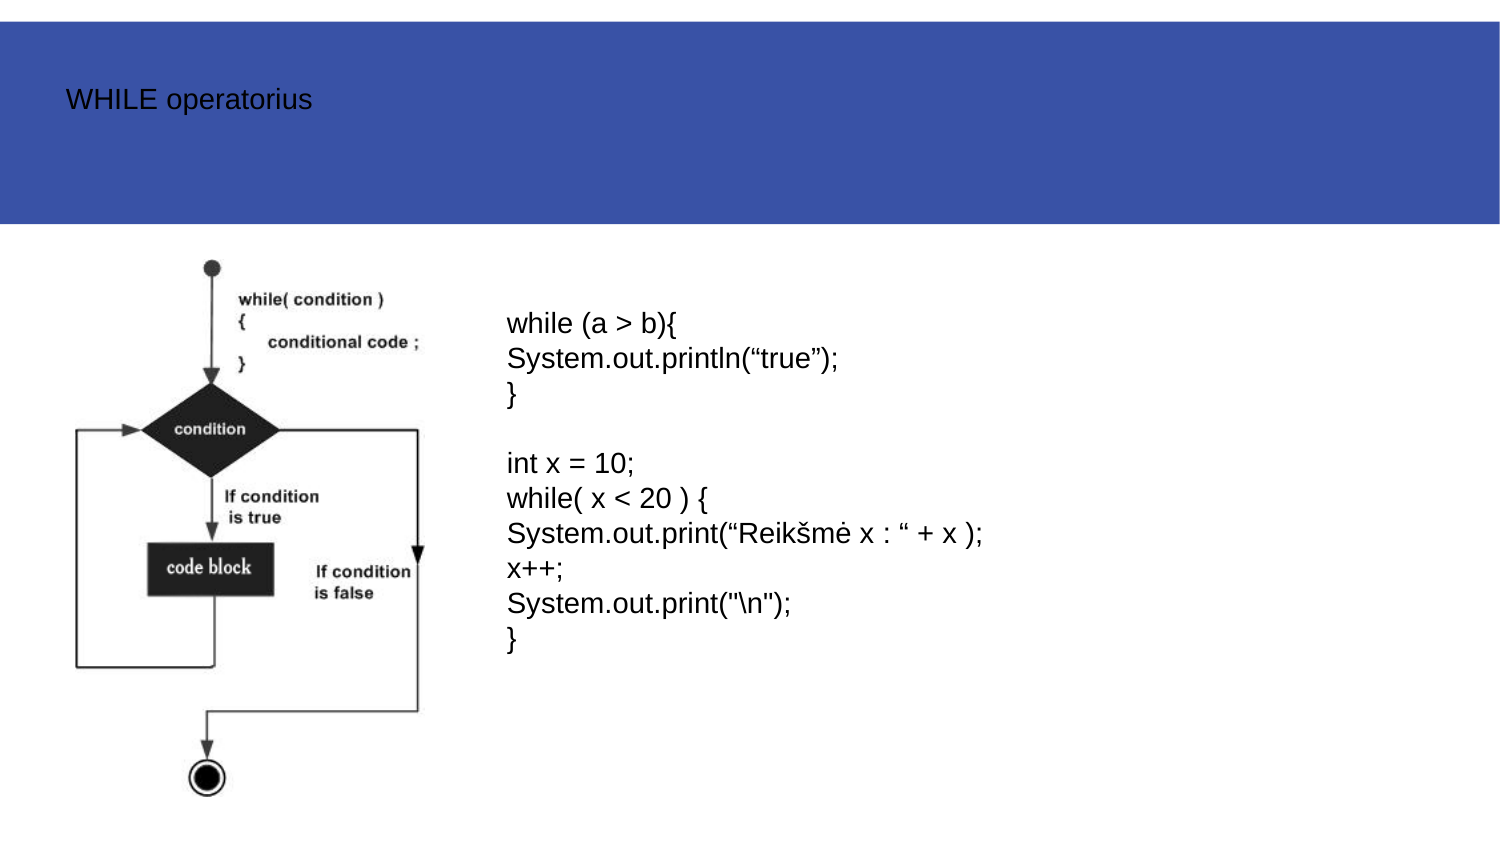

# WHILE operatorius
while (a > b){
System.out.println(“true”);
}
int x = 10;
while( x < 20 ) {
System.out.print(“Reikšmė x : “ + x );
x++;
System.out.print("\n");
}